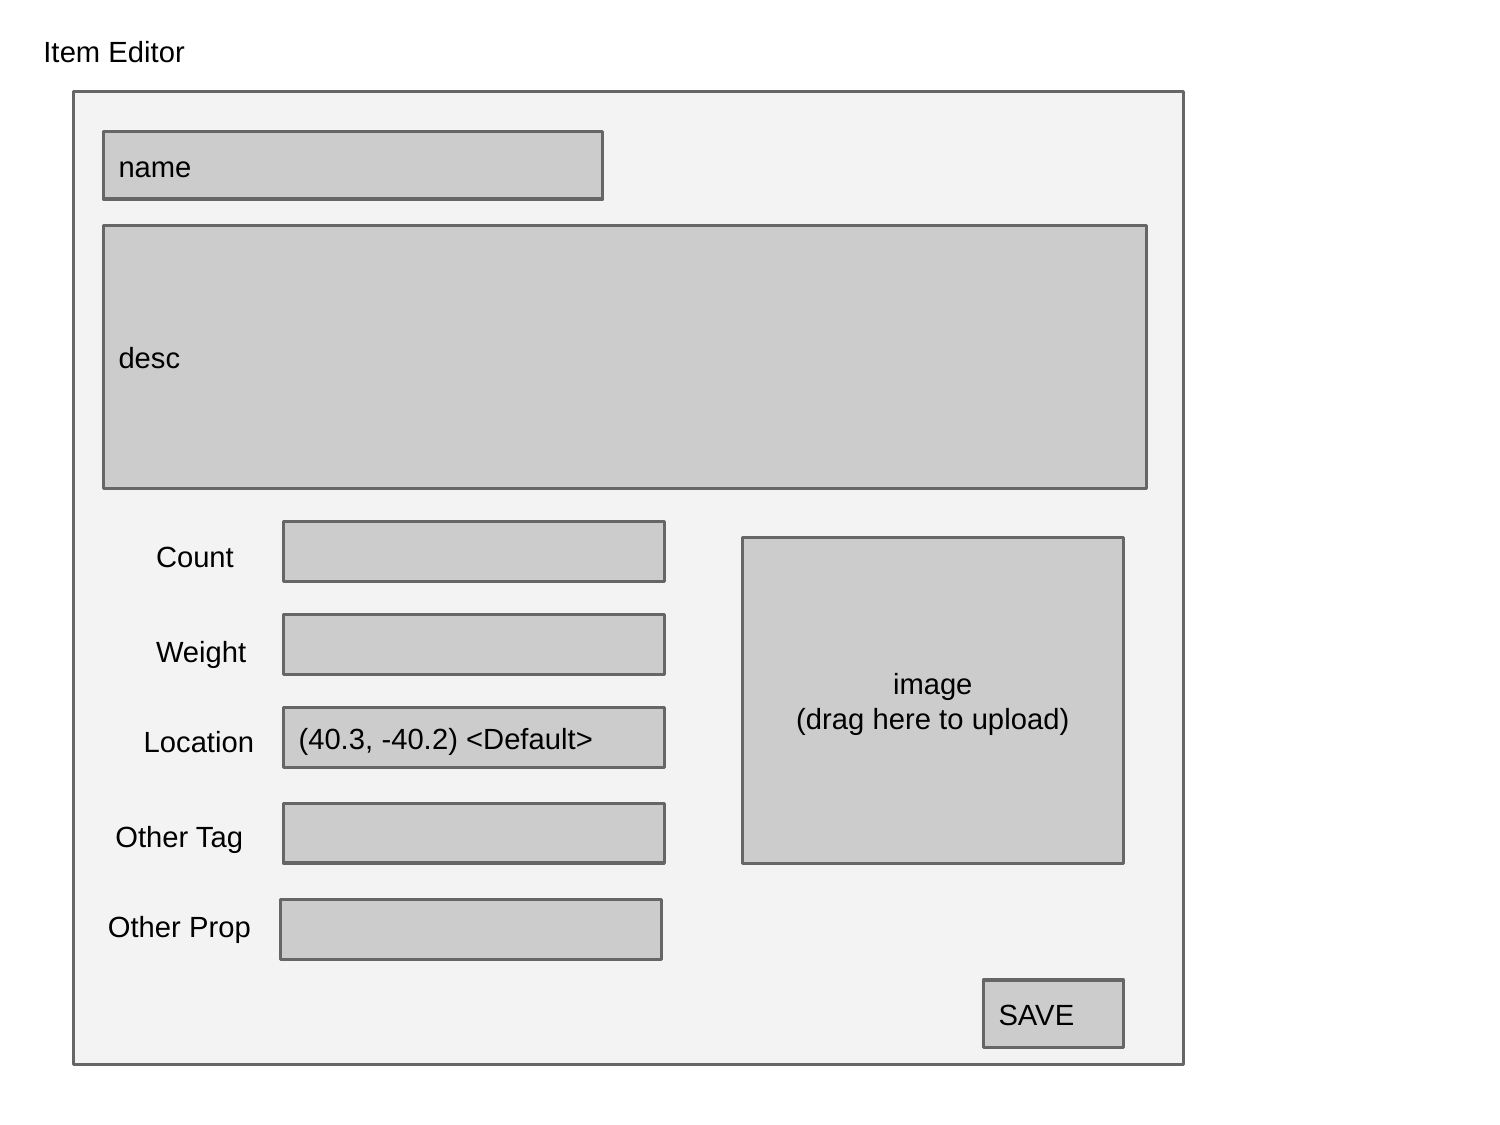

Item Editor
name
desc
Count
image
(drag here to upload)
Weight
Location
(40.3, -40.2) <Default>
Other Tag
Other Prop
SAVE